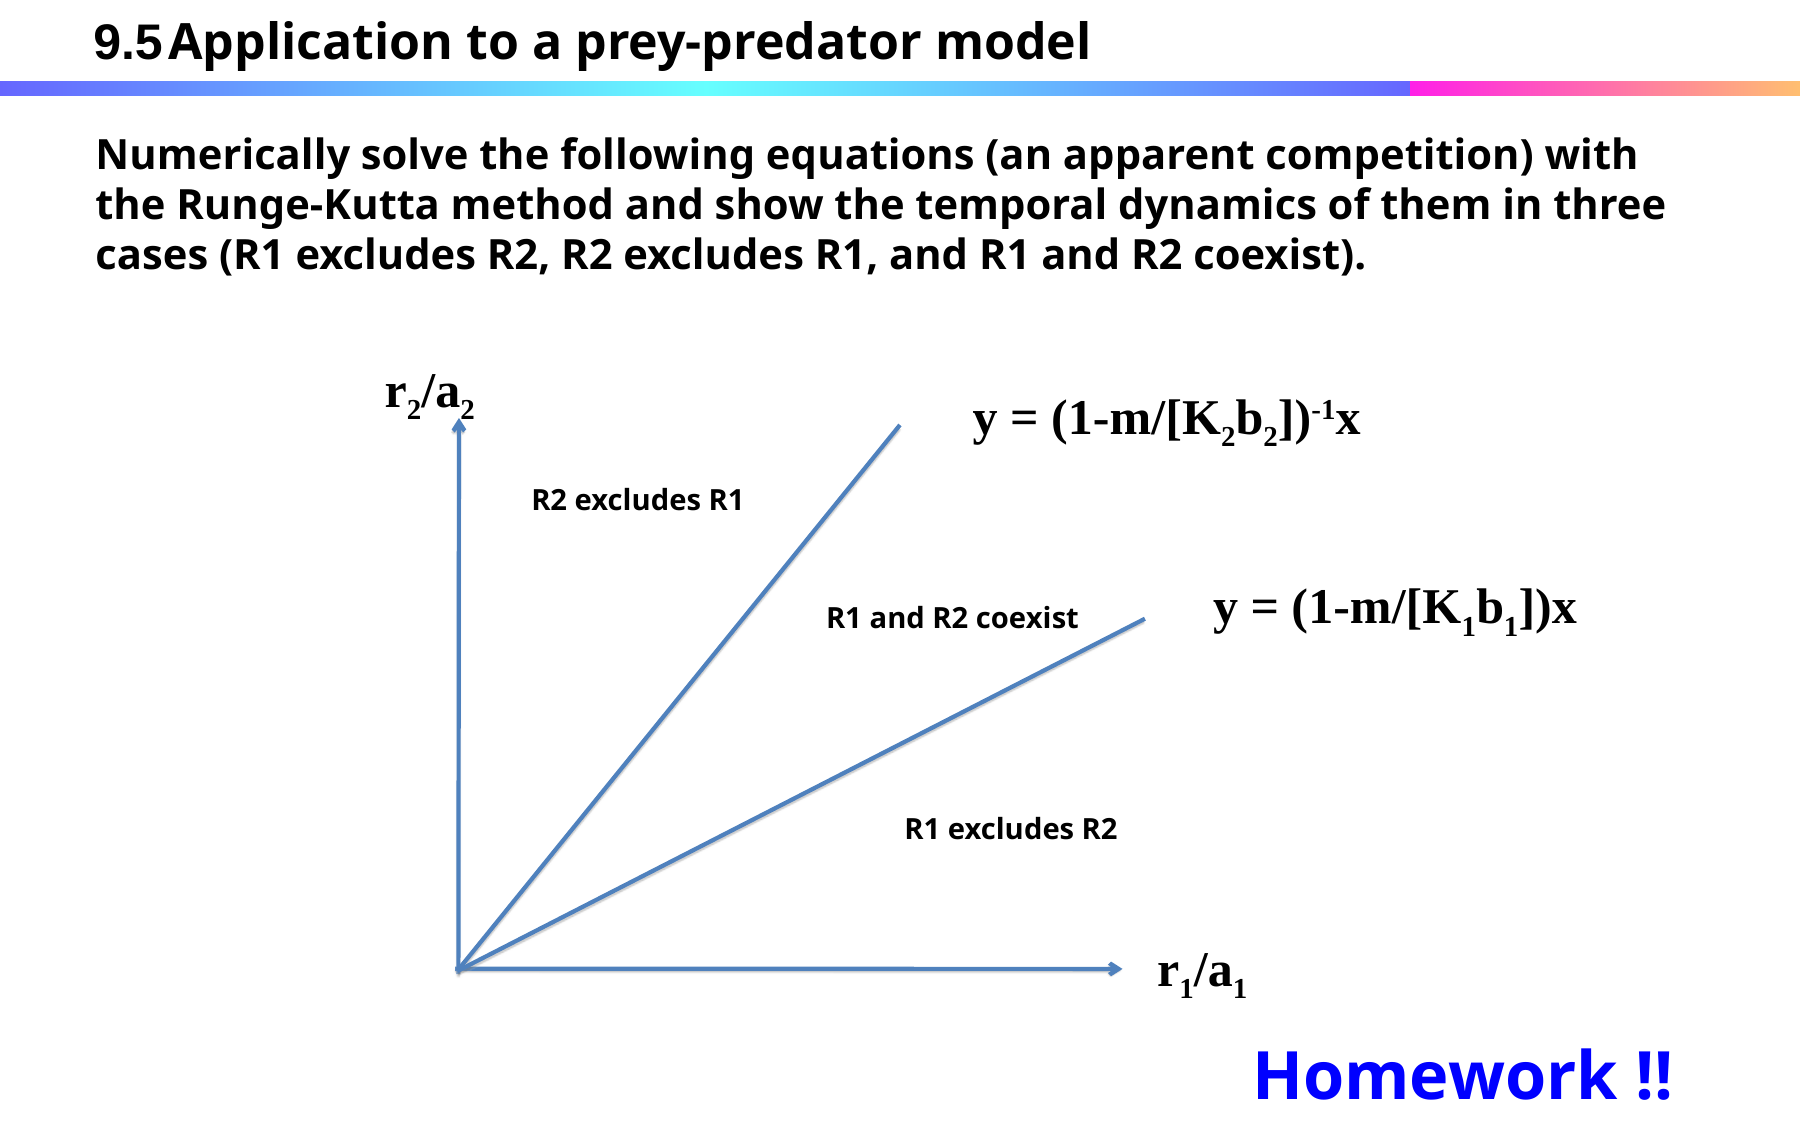

9.5	Application to a prey-predator model
Numerically solve the following equations (an apparent competition) with the Runge-Kutta method and show the temporal dynamics of them in three cases (R1 excludes R2, R2 excludes R1, and R1 and R2 coexist).
r2/a2
y = (1-m/[K2b2])-1x
R2 excludes R1
y = (1-m/[K1b1])x
R1 and R2 coexist
R1 excludes R2
r1/a1
Homework !!